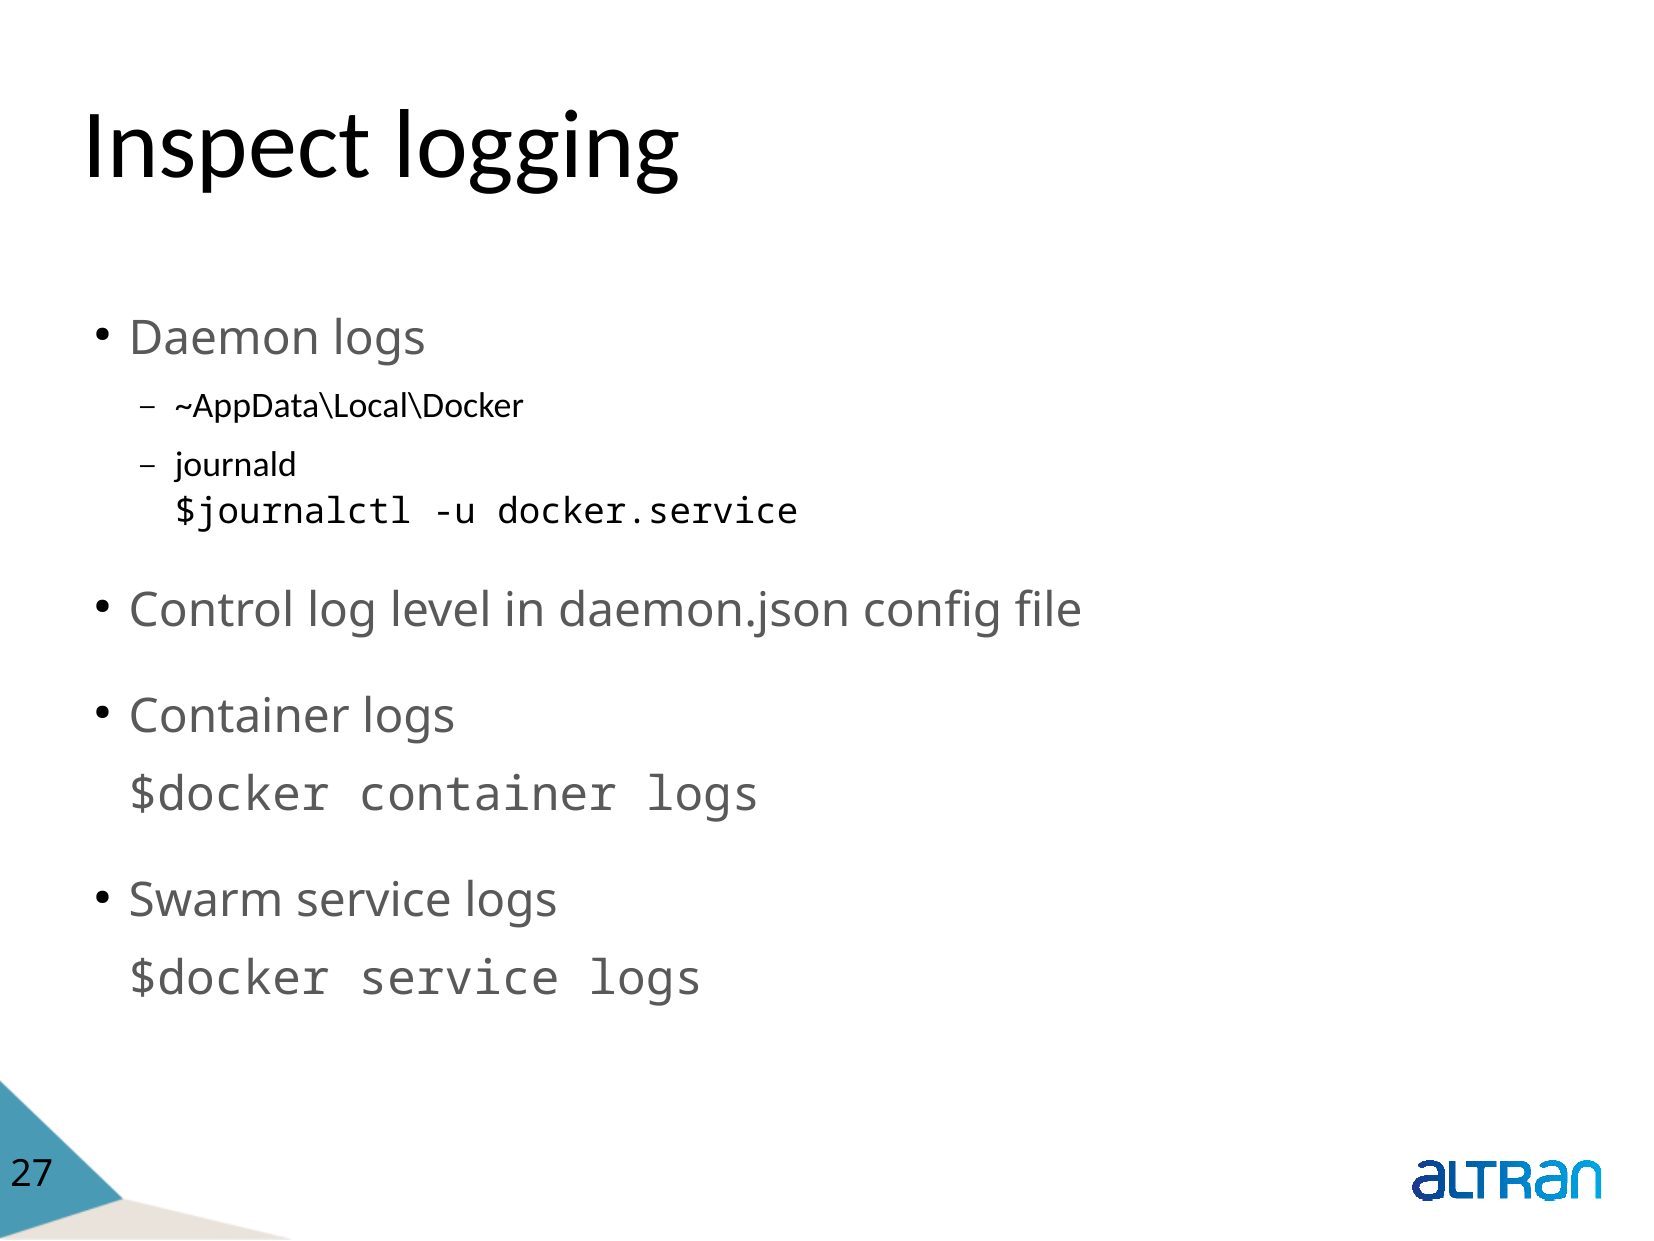

# Inspect logging
Daemon logs
~AppData\Local\Docker
journald
$journalctl -u docker.service
Control log level in daemon.json config file
Container logs
$docker container logs
Swarm service logs
$docker service logs
27